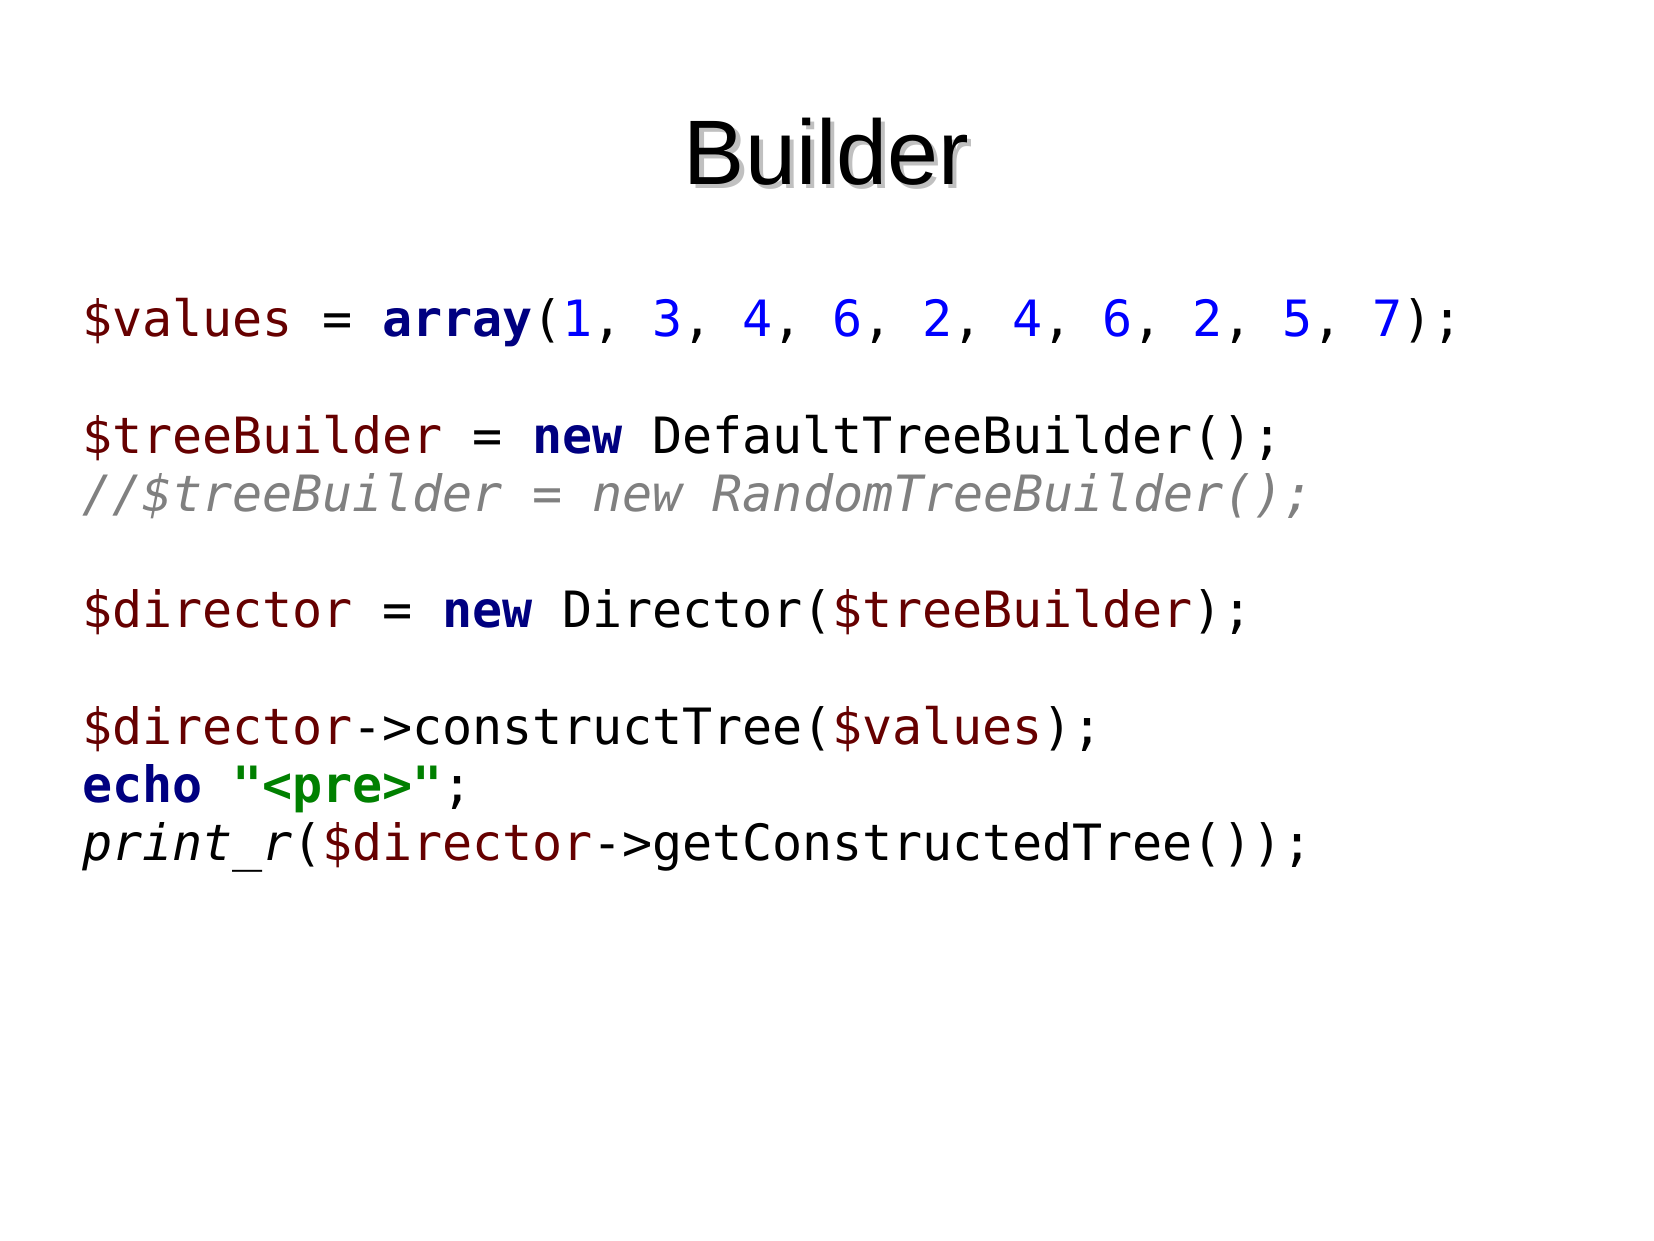

# Builder
$values = array(1, 3, 4, 6, 2, 4, 6, 2, 5, 7);
$treeBuilder = new DefaultTreeBuilder();
//$treeBuilder = new RandomTreeBuilder();
$director = new Director($treeBuilder);
$director->constructTree($values);
echo "<pre>";
print_r($director->getConstructedTree());